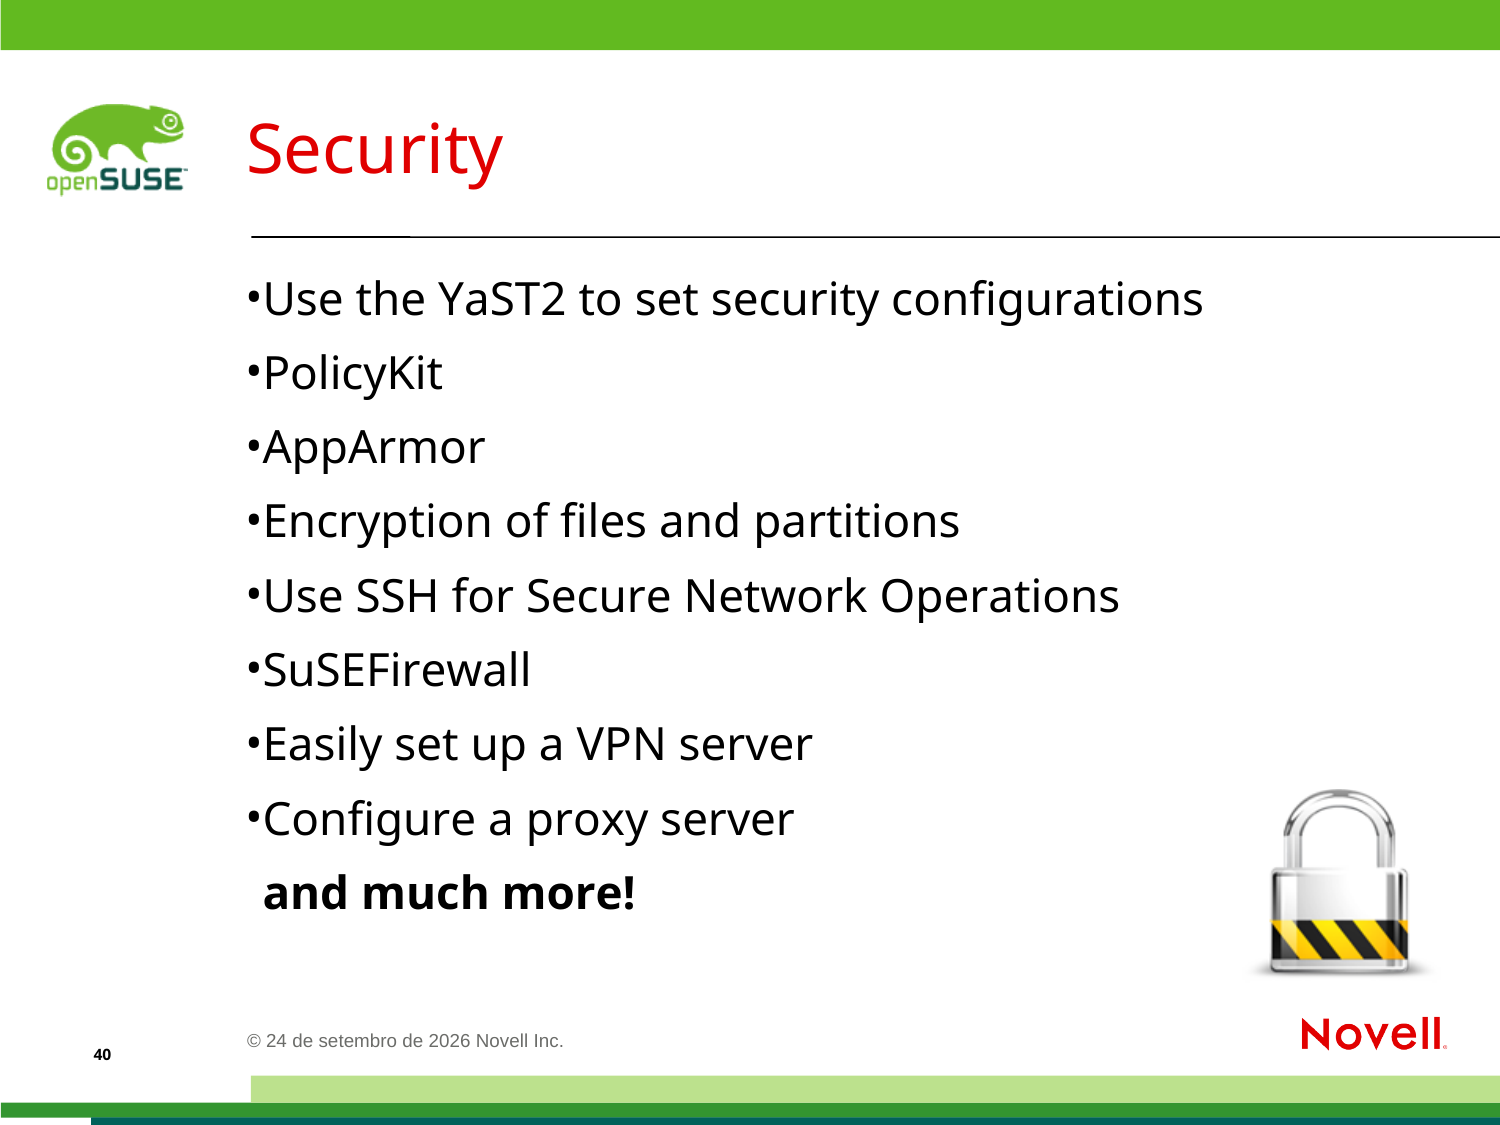

# Security
Use the YaST2 to set security configurations
PolicyKit
AppArmor
Encryption of files and partitions
Use SSH for Secure Network Operations
SuSEFirewall
Easily set up a VPN server
Configure a proxy server
and much more!